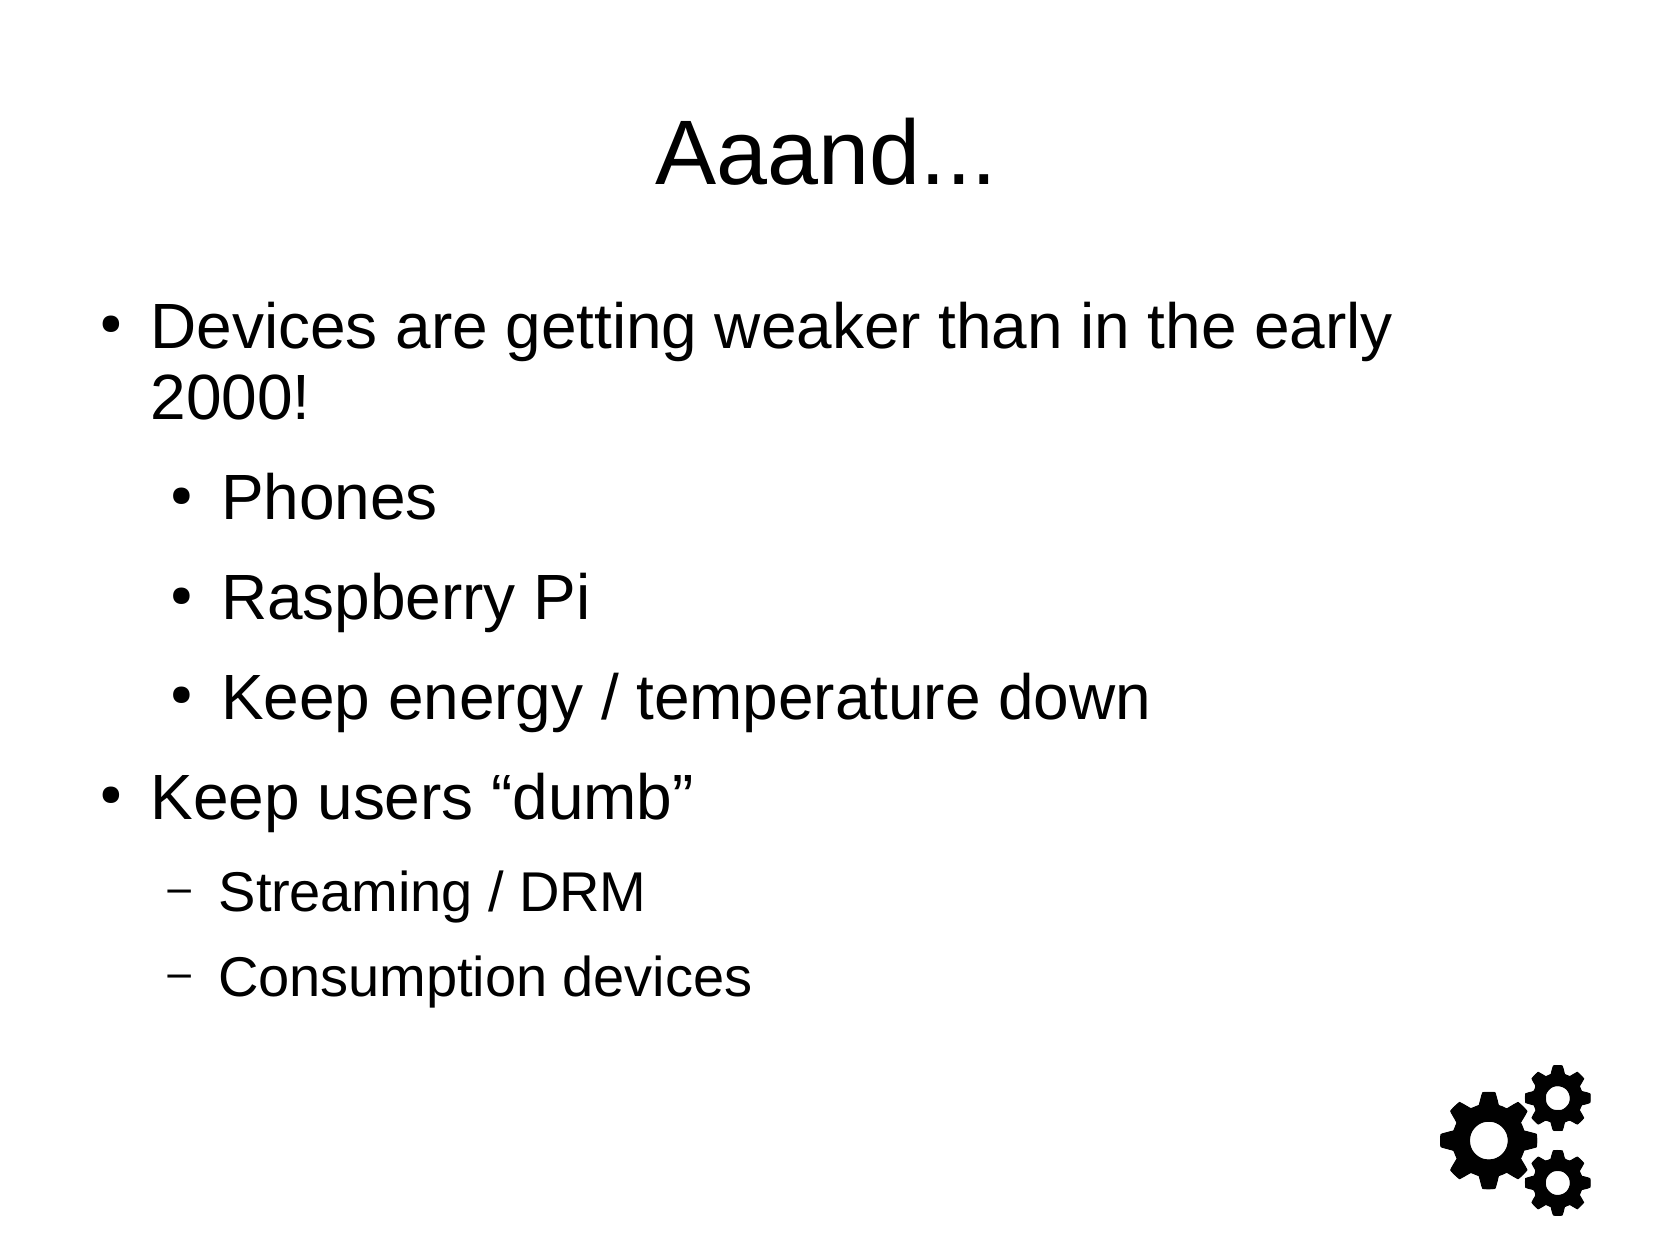

# Aaand...
Devices are getting weaker than in the early 2000!
Phones
Raspberry Pi
Keep energy / temperature down
Keep users “dumb”
Streaming / DRM
Consumption devices